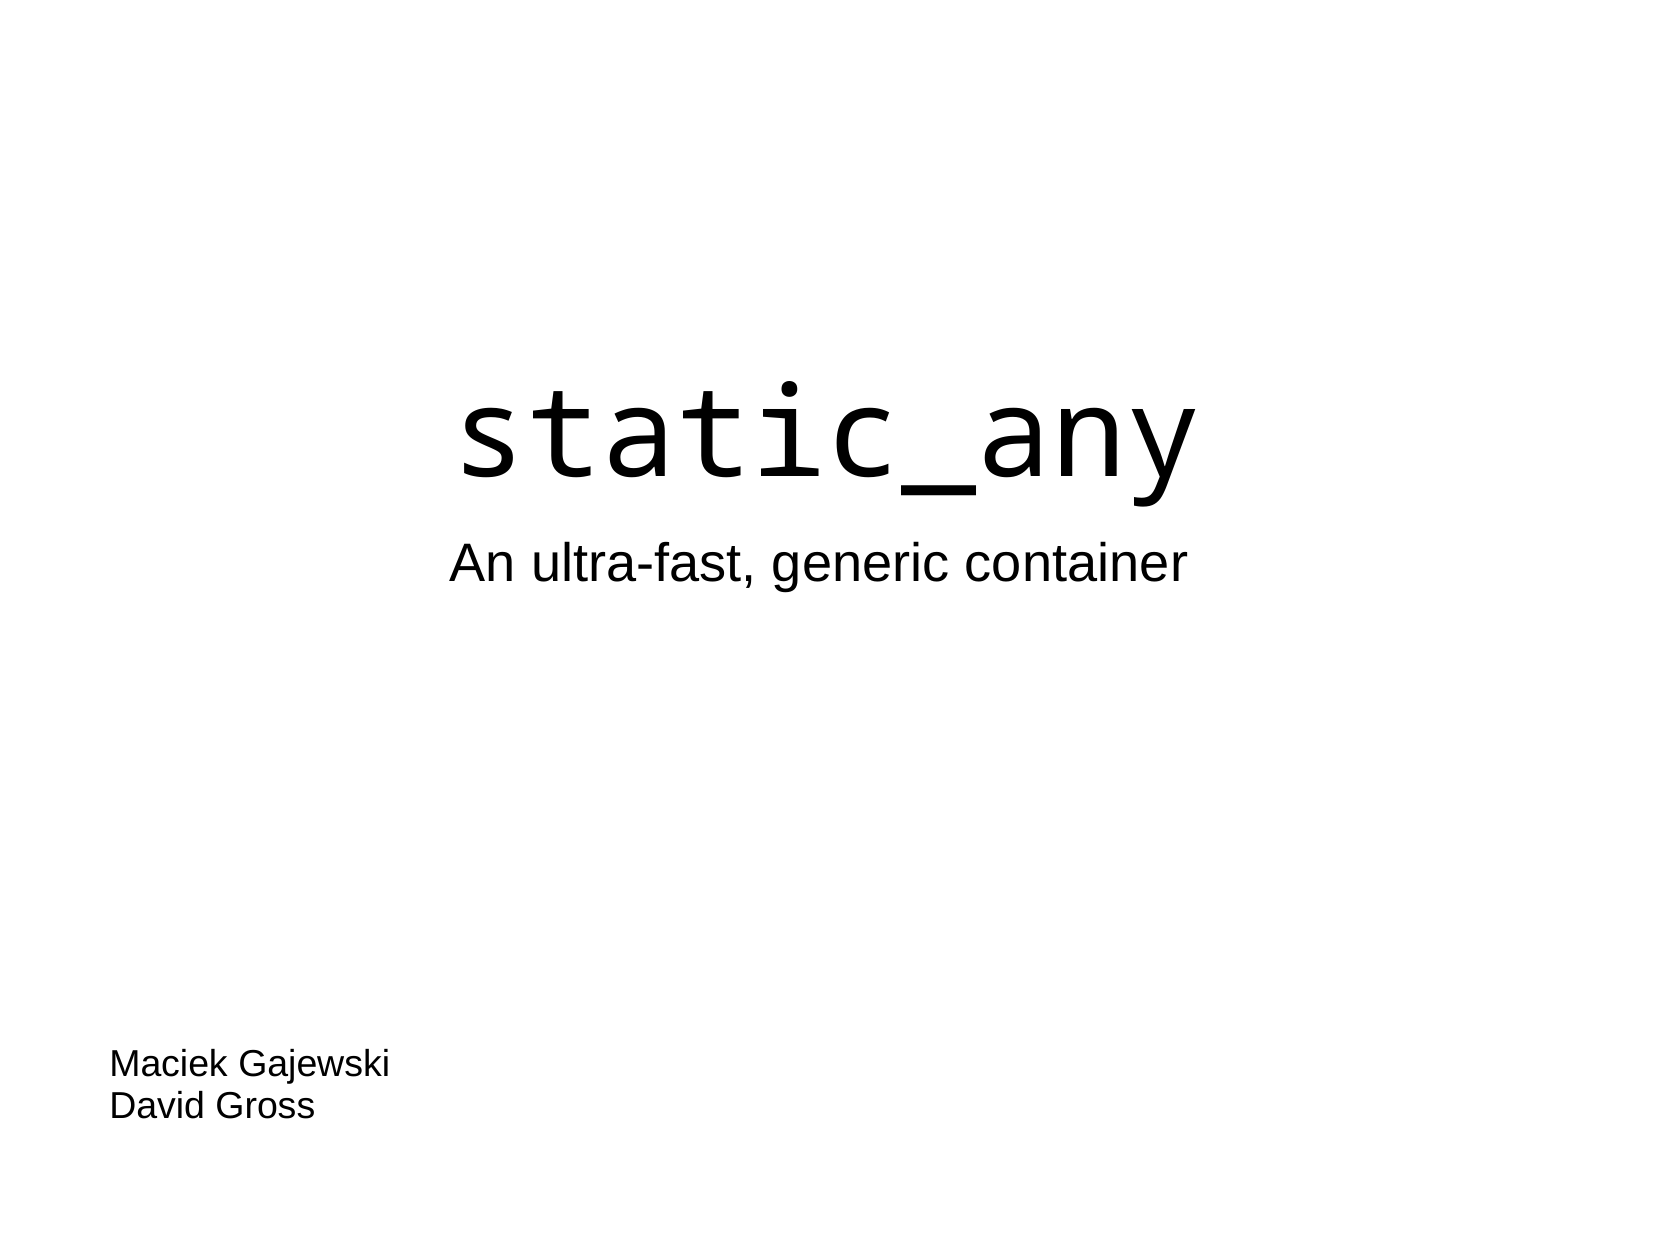

# static_any
An ultra-fast, generic container
Maciek Gajewski
David Gross